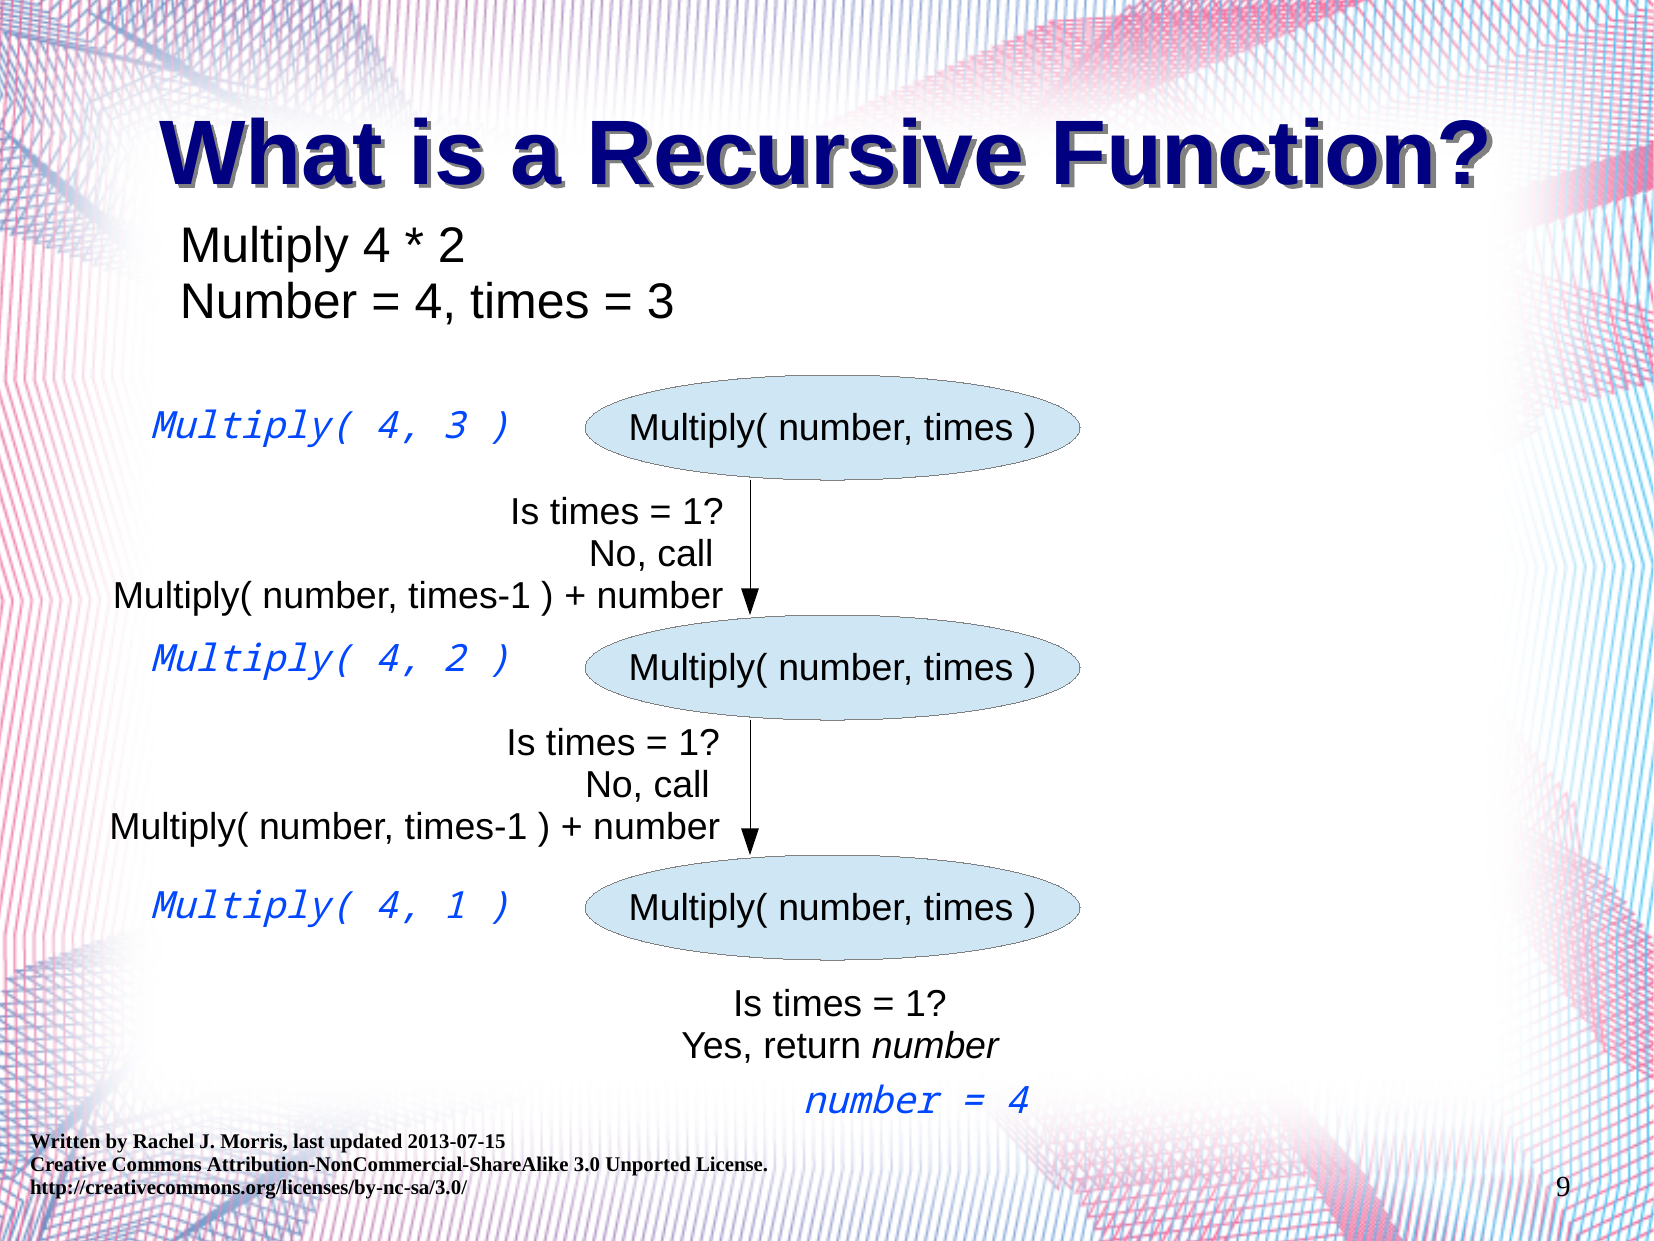

# What is a Recursive Function?
Multiply 4 * 2
Number = 4, times = 3
Multiply( number, times )
Multiply( 4, 3 )
Is times = 1?
No, call
Multiply( number, times-1 ) + number
Multiply( number, times )
Multiply( 4, 2 )
Is times = 1?
No, call
Multiply( number, times-1 ) + number
Multiply( number, times )
Multiply( 4, 1 )
Is times = 1?
Yes, return number
number = 4
9